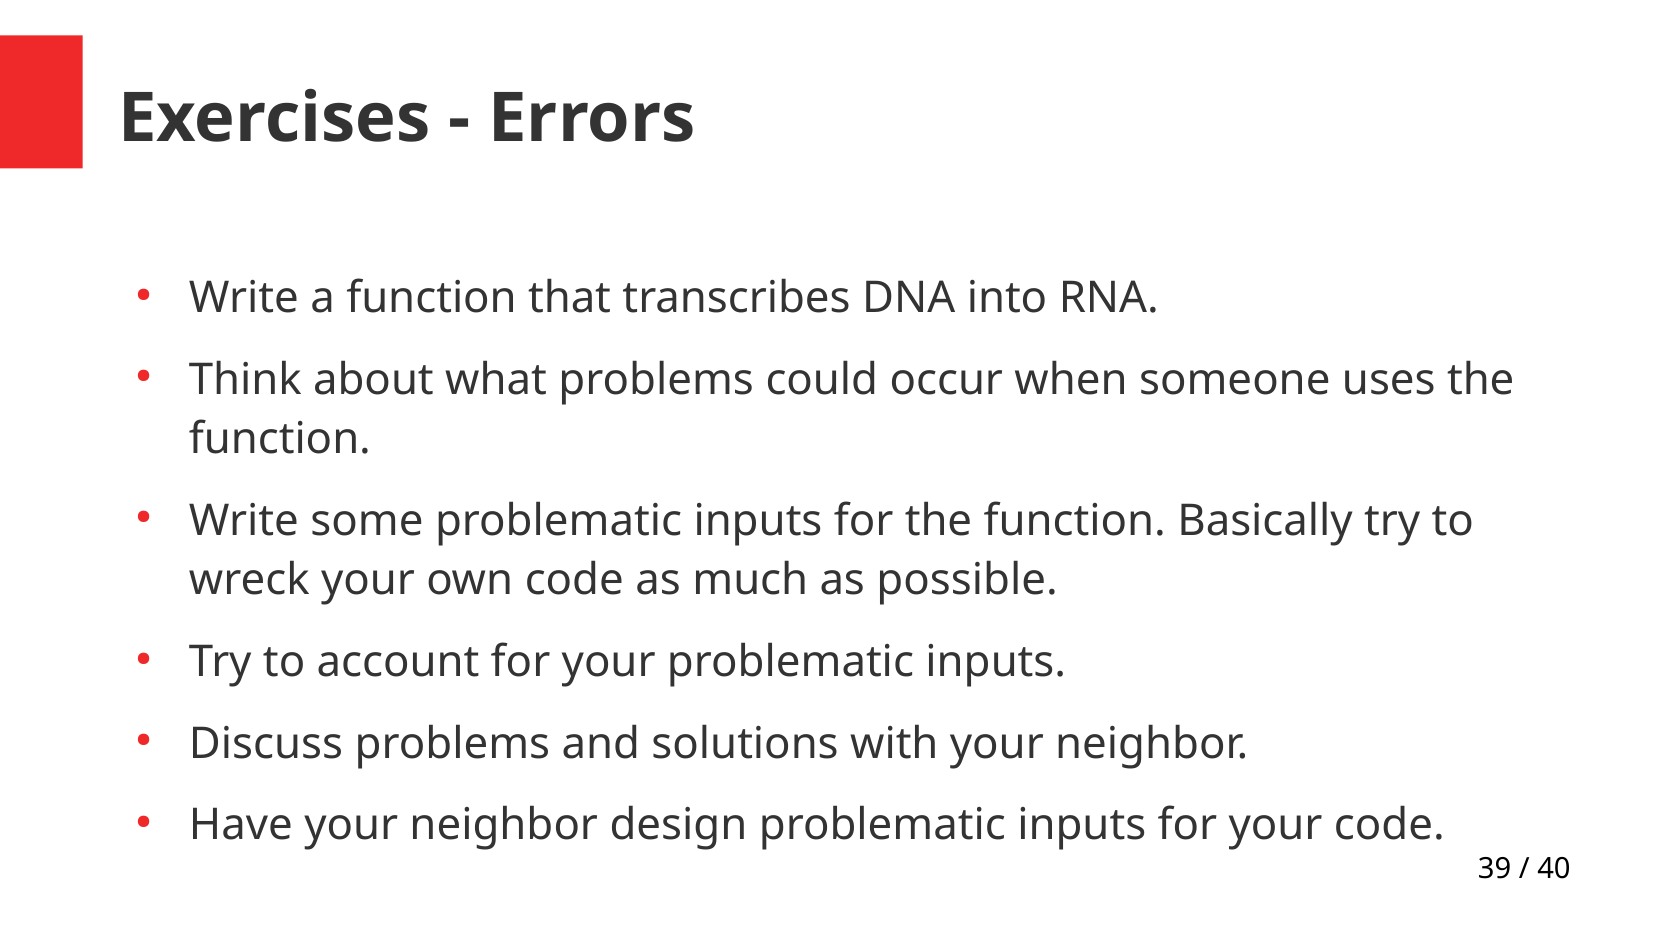

# Exercises - Errors
Write a function that transcribes DNA into RNA.
Think about what problems could occur when someone uses the function.
Write some problematic inputs for the function. Basically try to wreck your own code as much as possible.
Try to account for your problematic inputs.
Discuss problems and solutions with your neighbor.
Have your neighbor design problematic inputs for your code.
39